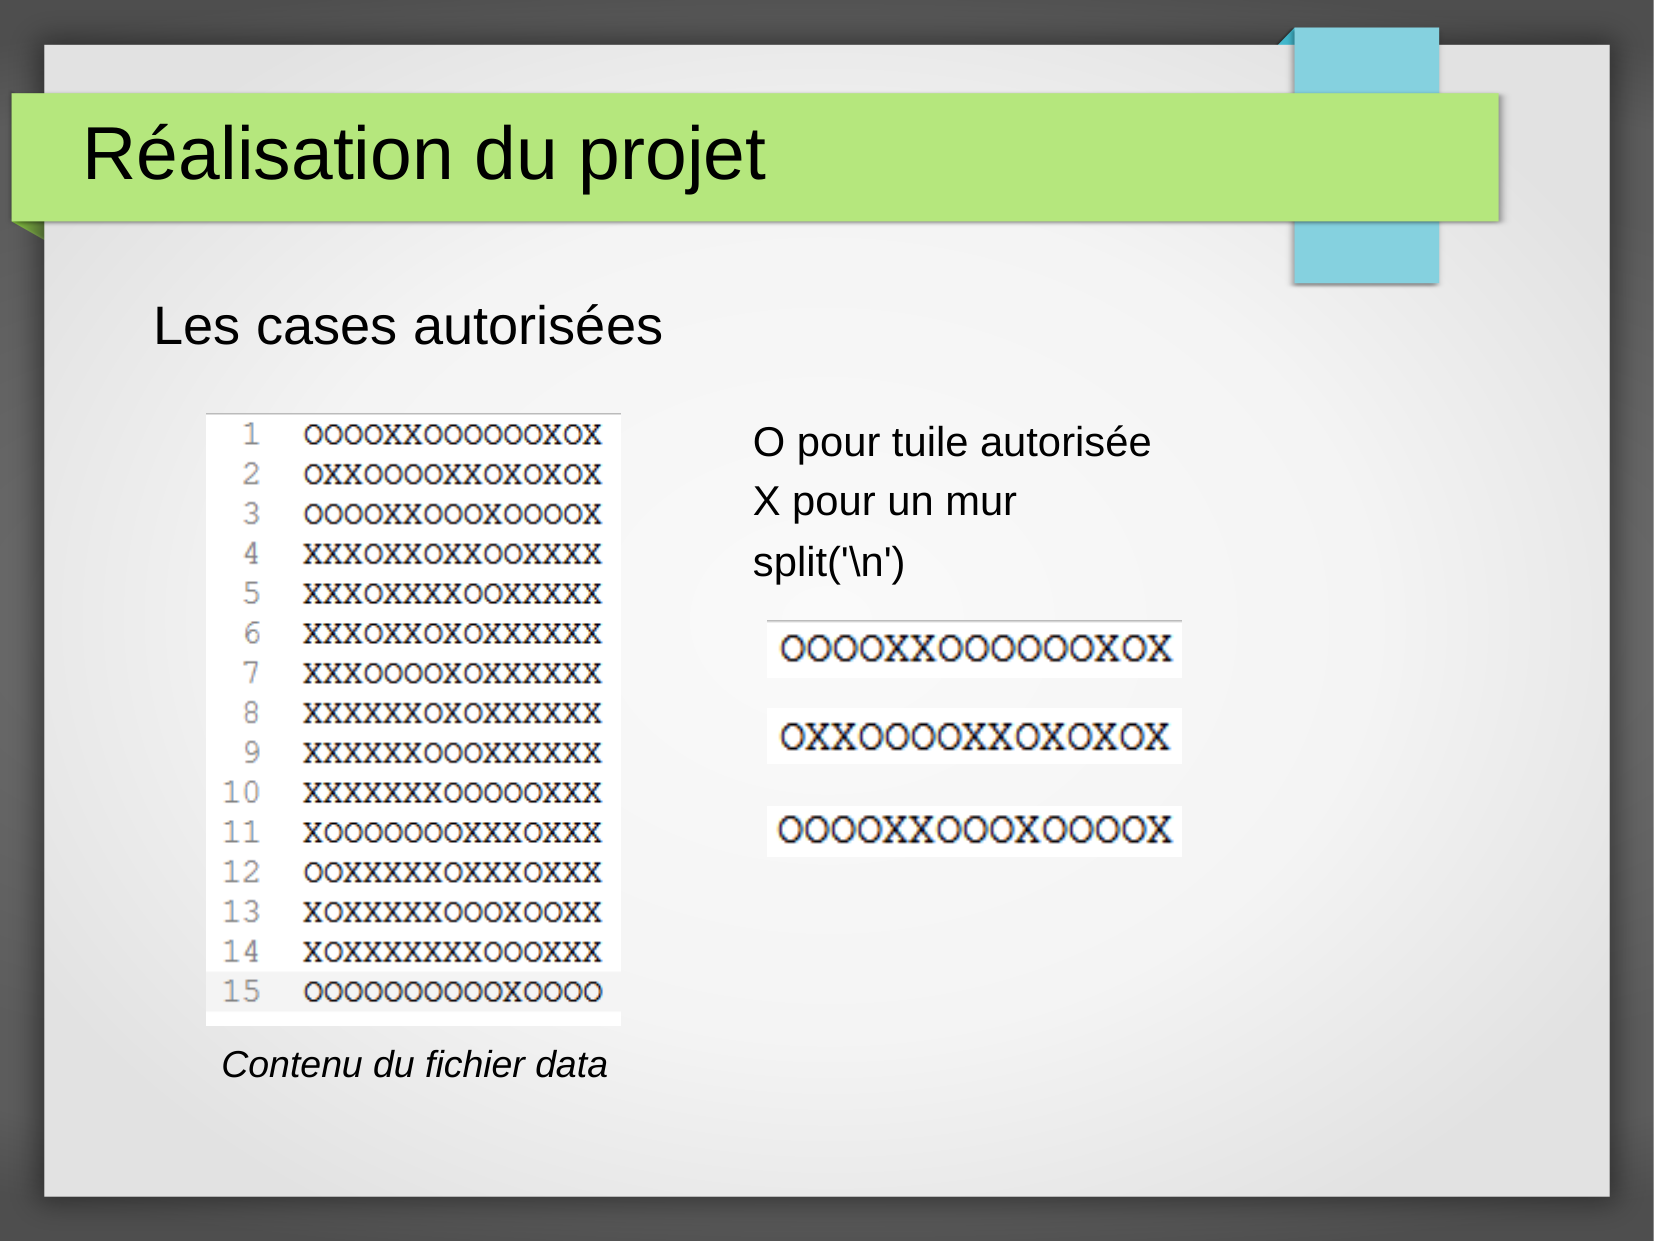

# Réalisation du projet
Les cases autorisées
O pour tuile autorisée
X pour un mur
split('\n')
Contenu du fichier data